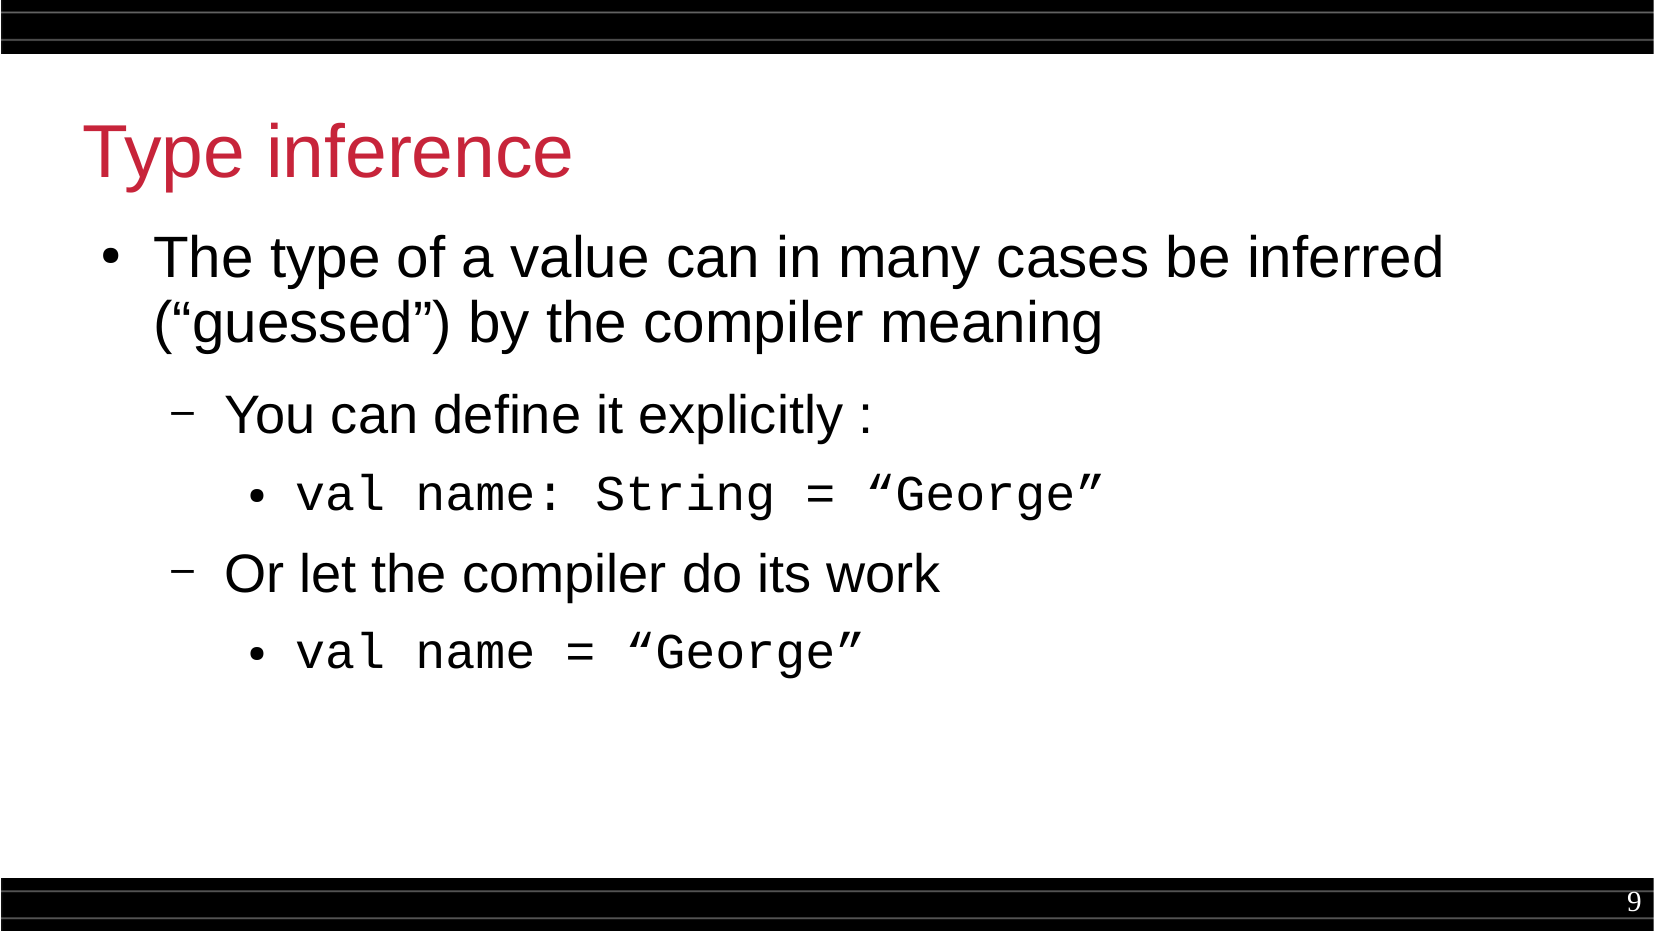

# Type inference
The type of a value can in many cases be inferred (“guessed”) by the compiler meaning
You can define it explicitly :
val name: String = “George”
Or let the compiler do its work
val name = “George”